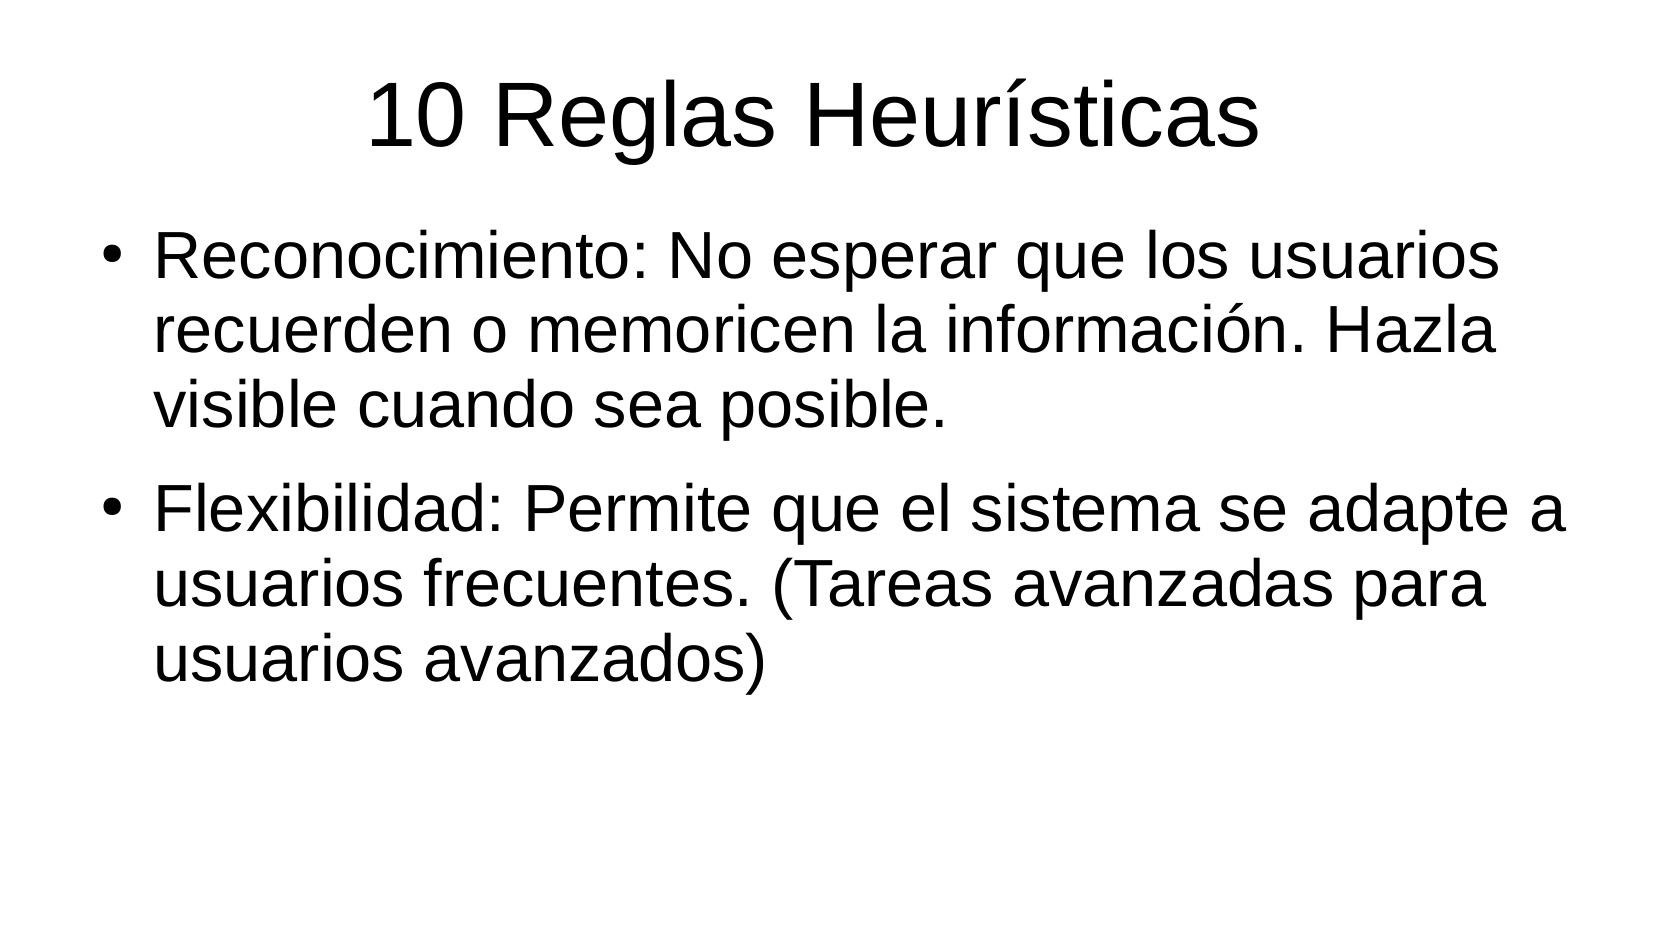

# 10 Reglas Heurísticas
Reconocimiento: No esperar que los usuarios recuerden o memoricen la información. Hazla visible cuando sea posible.
Flexibilidad: Permite que el sistema se adapte a usuarios frecuentes. (Tareas avanzadas para usuarios avanzados)